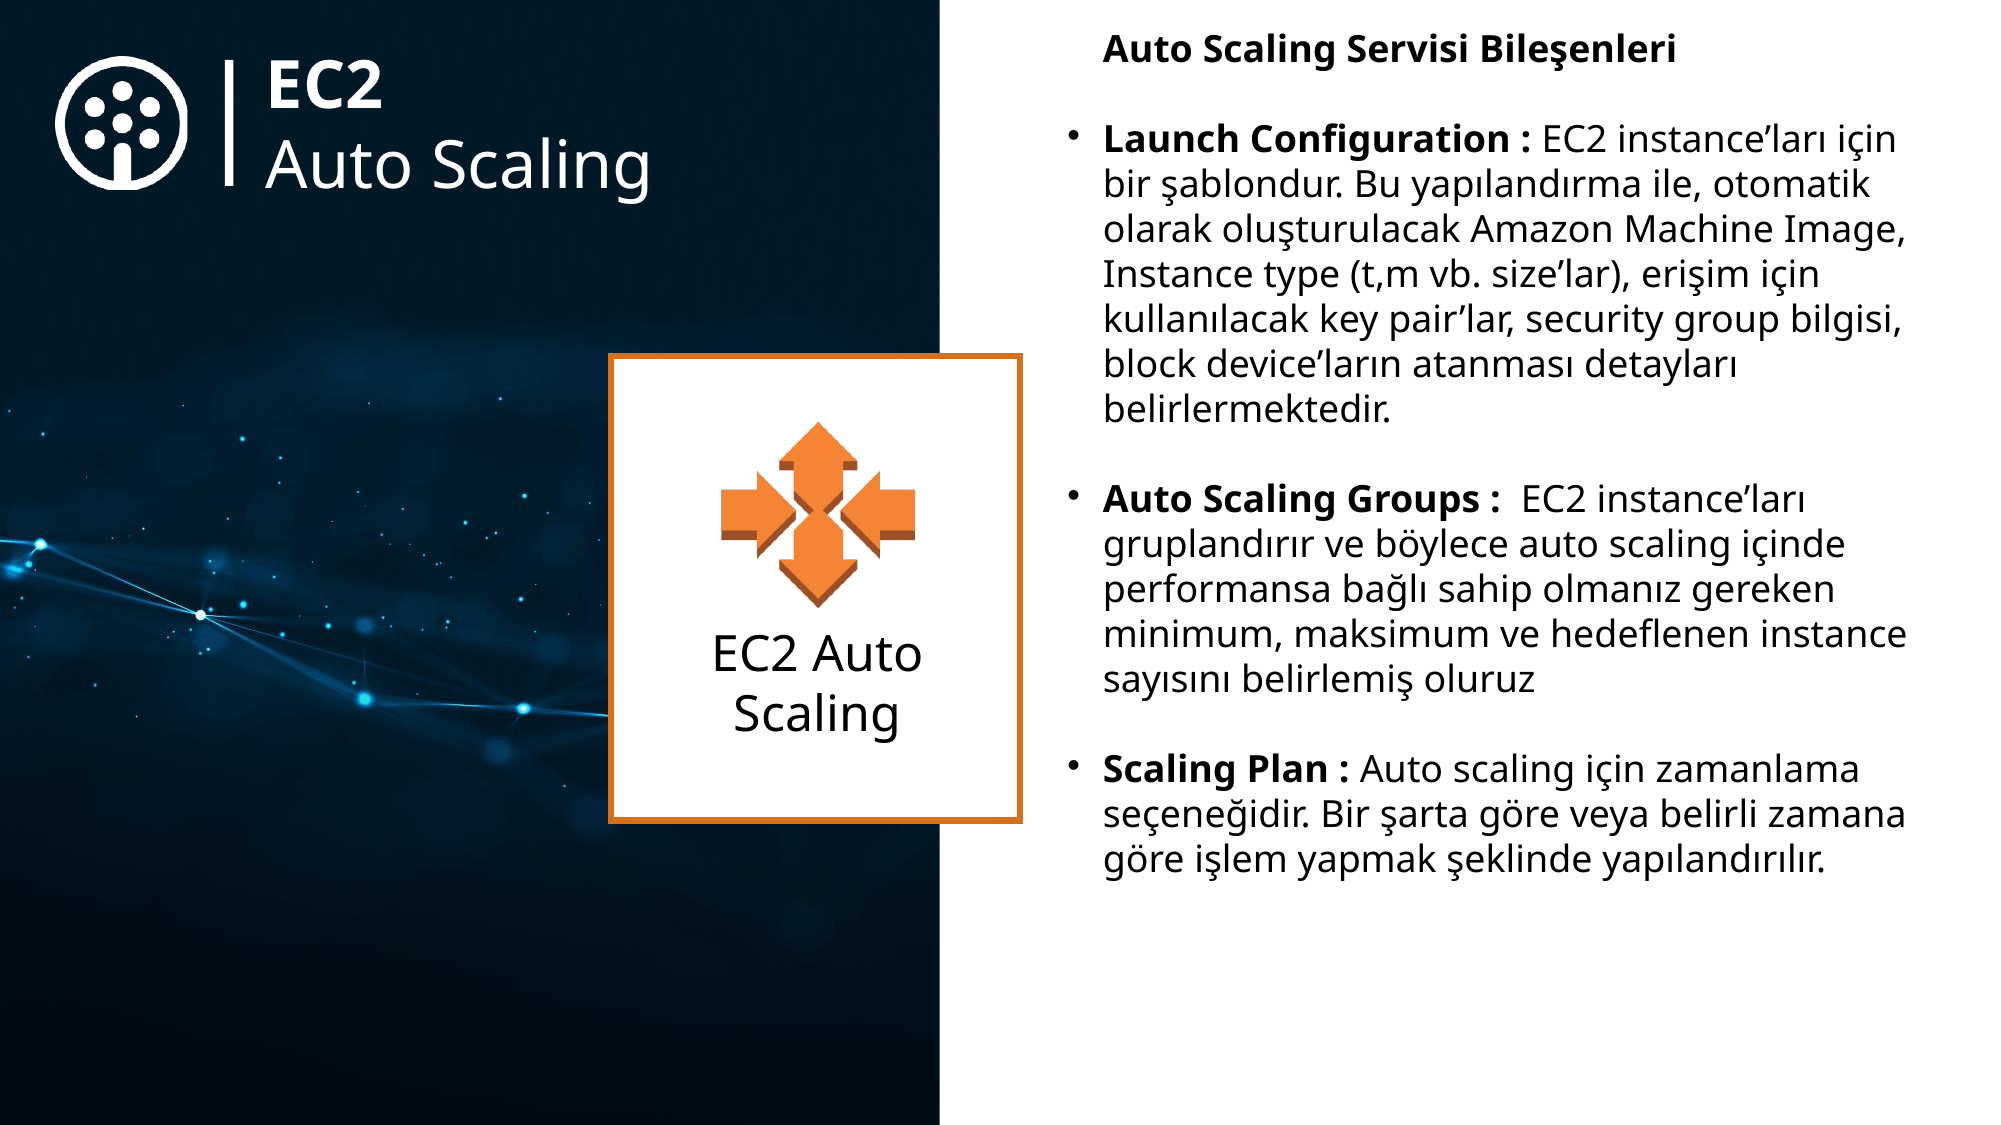

Auto Scaling Servisi Bileşenleri
Launch Configuration : EC2 instance’ları için bir şablondur. Bu yapılandırma ile, otomatik olarak oluşturulacak Amazon Machine Image, Instance type (t,m vb. size’lar), erişim için kullanılacak key pair’lar, security group bilgisi, block device’ların atanması detayları belirlermektedir.
Auto Scaling Groups : EC2 instance’ları gruplandırır ve böylece auto scaling içinde performansa bağlı sahip olmanız gereken minimum, maksimum ve hedeflenen instance sayısını belirlemiş oluruz
Scaling Plan : Auto scaling için zamanlama seçeneğidir. Bir şarta göre veya belirli zamana göre işlem yapmak şeklinde yapılandırılır.
EC2
Auto Scaling
EC2”
EC2 Auto Scaling